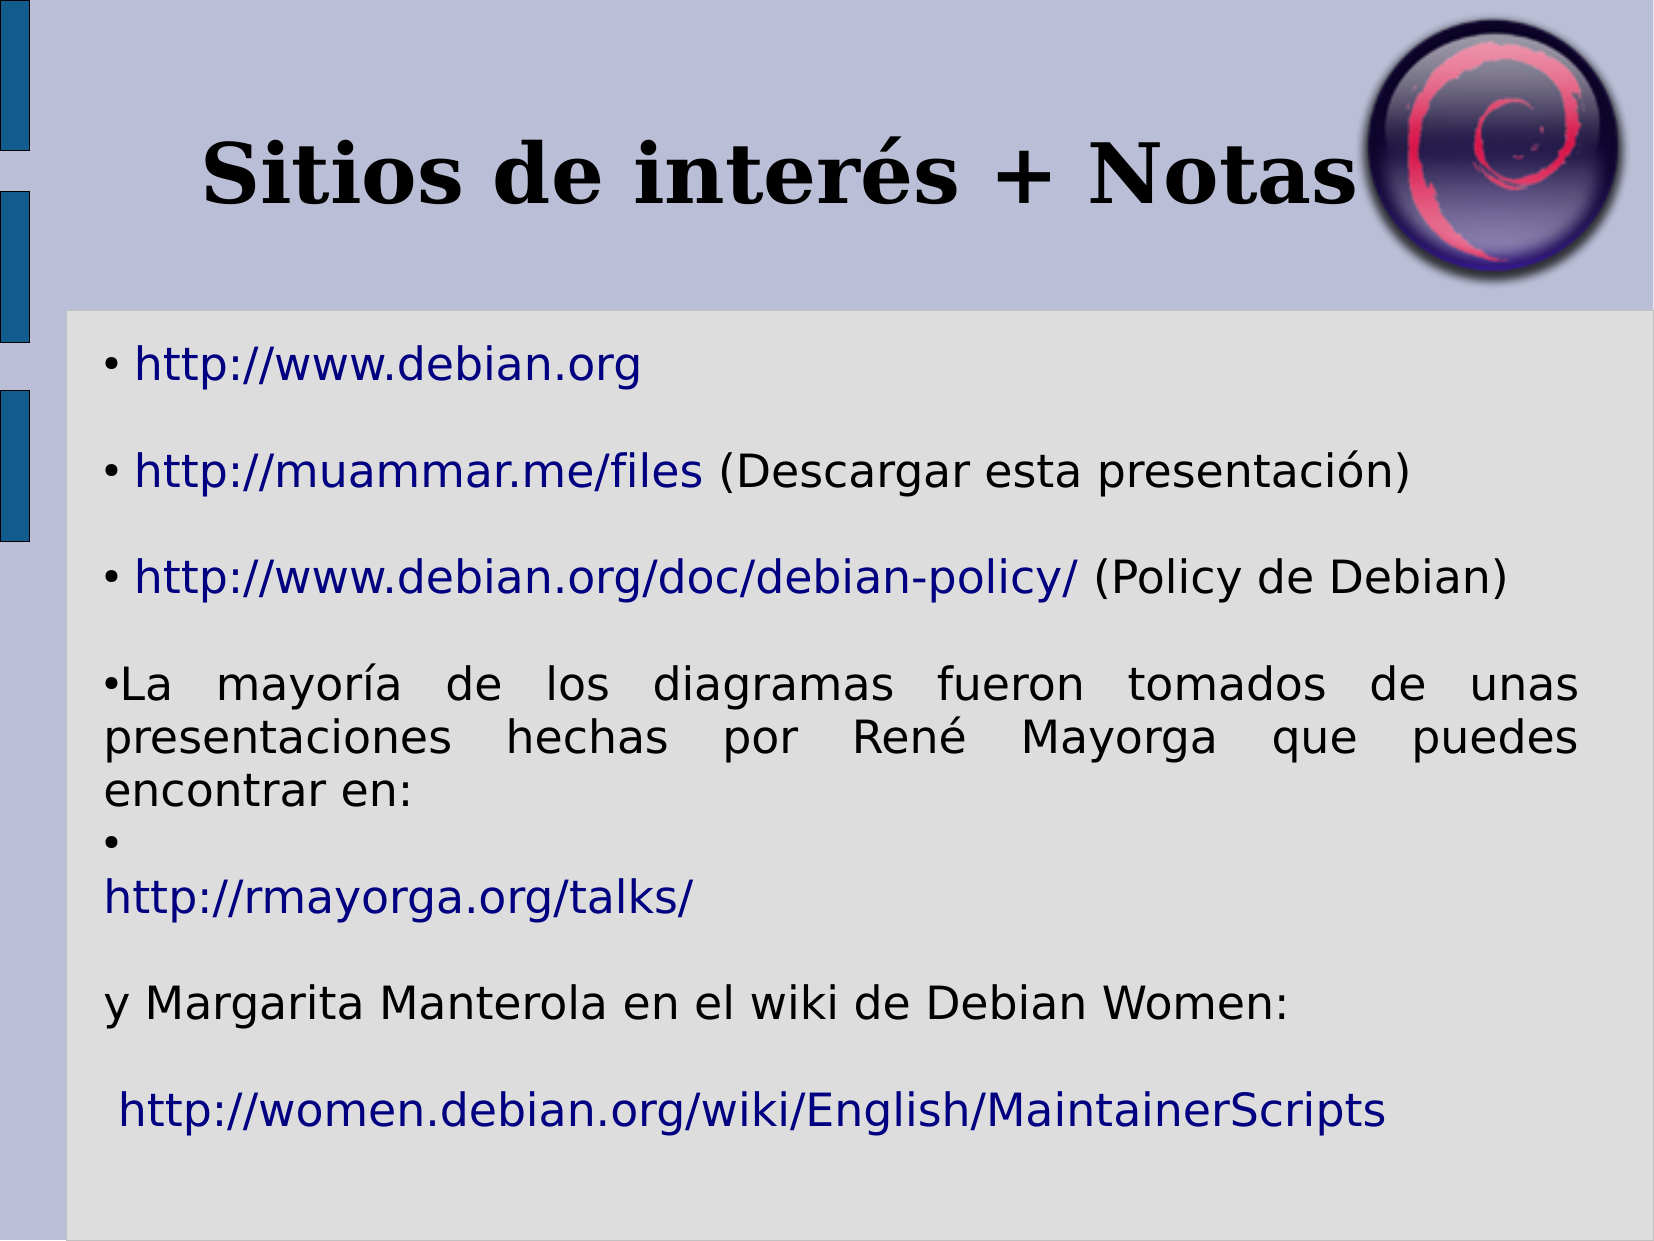

Sitios de interés + Notas
 http://www.debian.org
 http://muammar.me/files (Descargar esta presentación)
 http://www.debian.org/doc/debian-policy/ (Policy de Debian)
La mayoría de los diagramas fueron tomados de unas presentaciones hechas por René Mayorga que puedes encontrar en:
http://rmayorga.org/talks/
y Margarita Manterola en el wiki de Debian Women:
 http://women.debian.org/wiki/English/MaintainerScripts